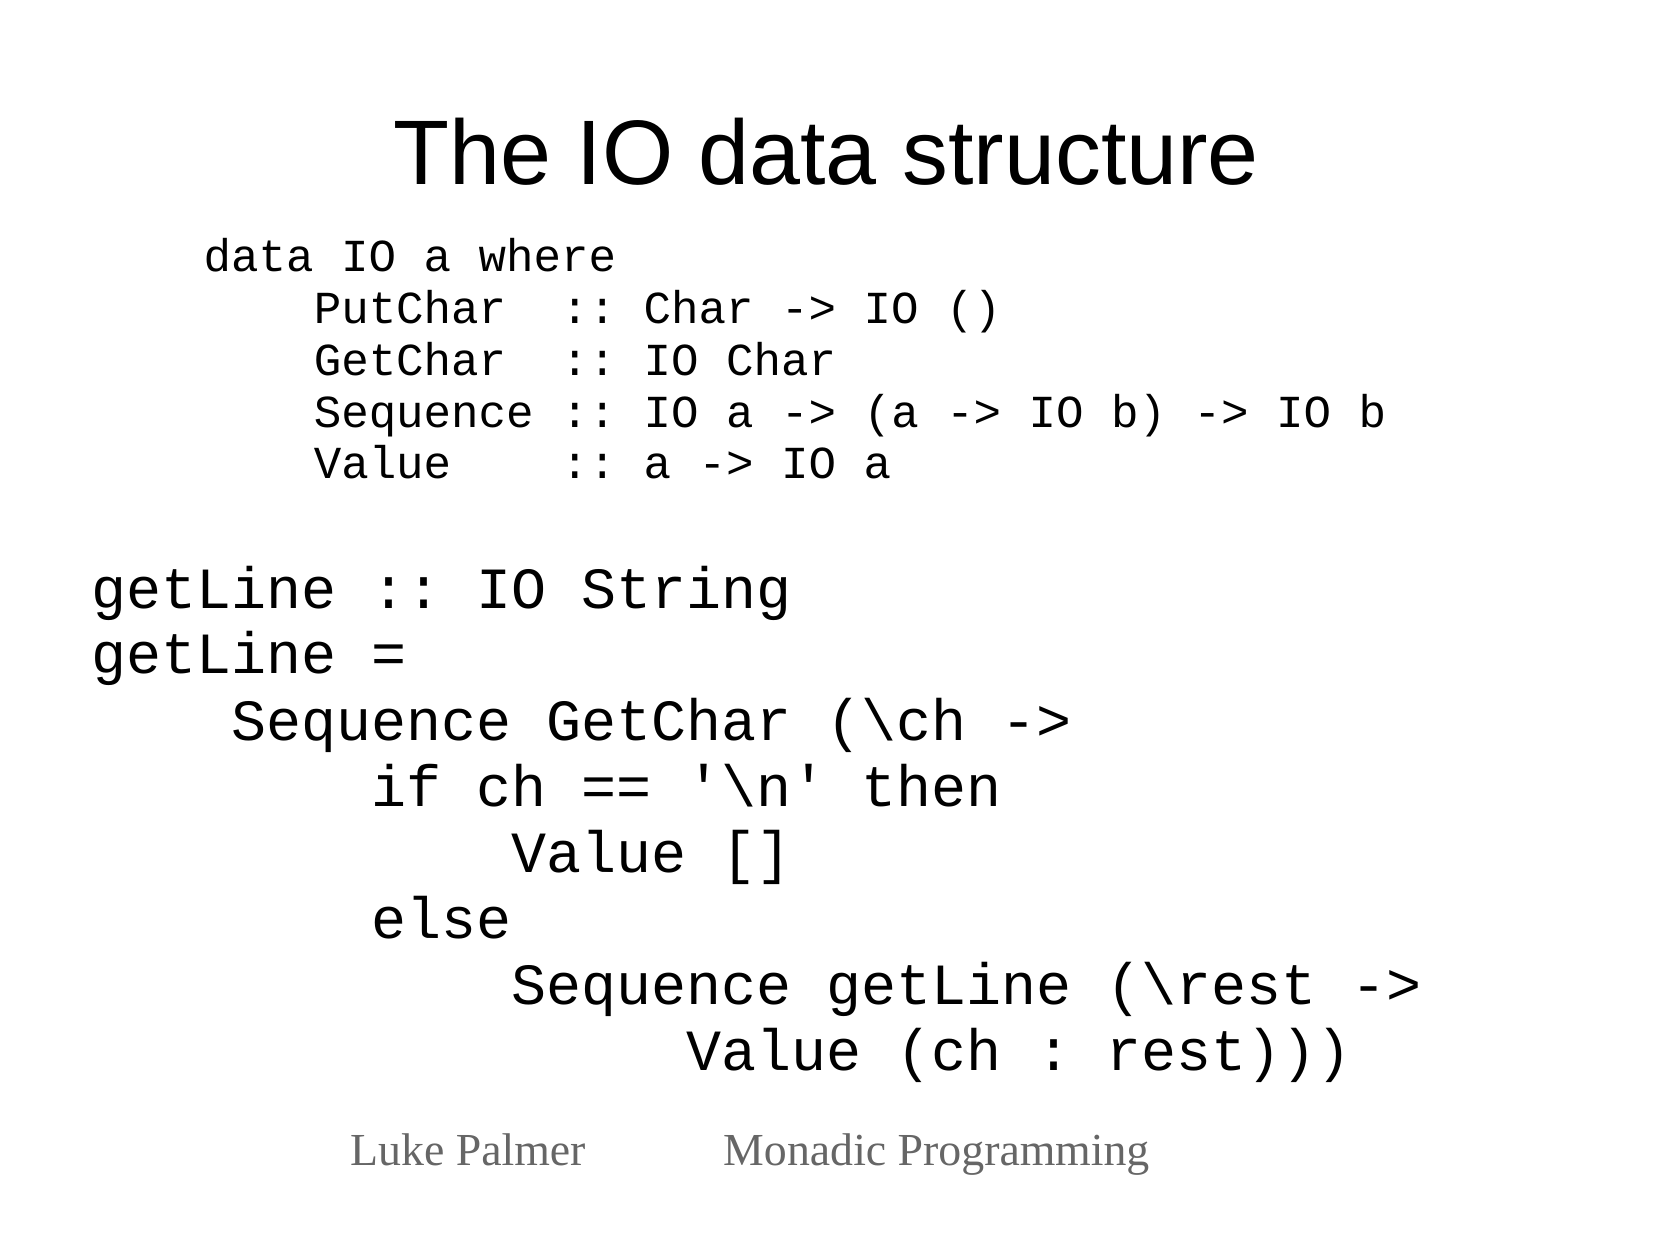

# The IO data structure
data IO a where
 PutChar :: Char -> IO ()
 GetChar :: IO Char
 Sequence :: IO a -> (a -> IO b) -> IO b
 Value :: a -> IO a
getLine :: IO String
getLine =
 Sequence GetChar (\ch ->
 if ch == '\n' then
 Value []
 else
 Sequence getLine (\rest ->
 Value (ch : rest)))